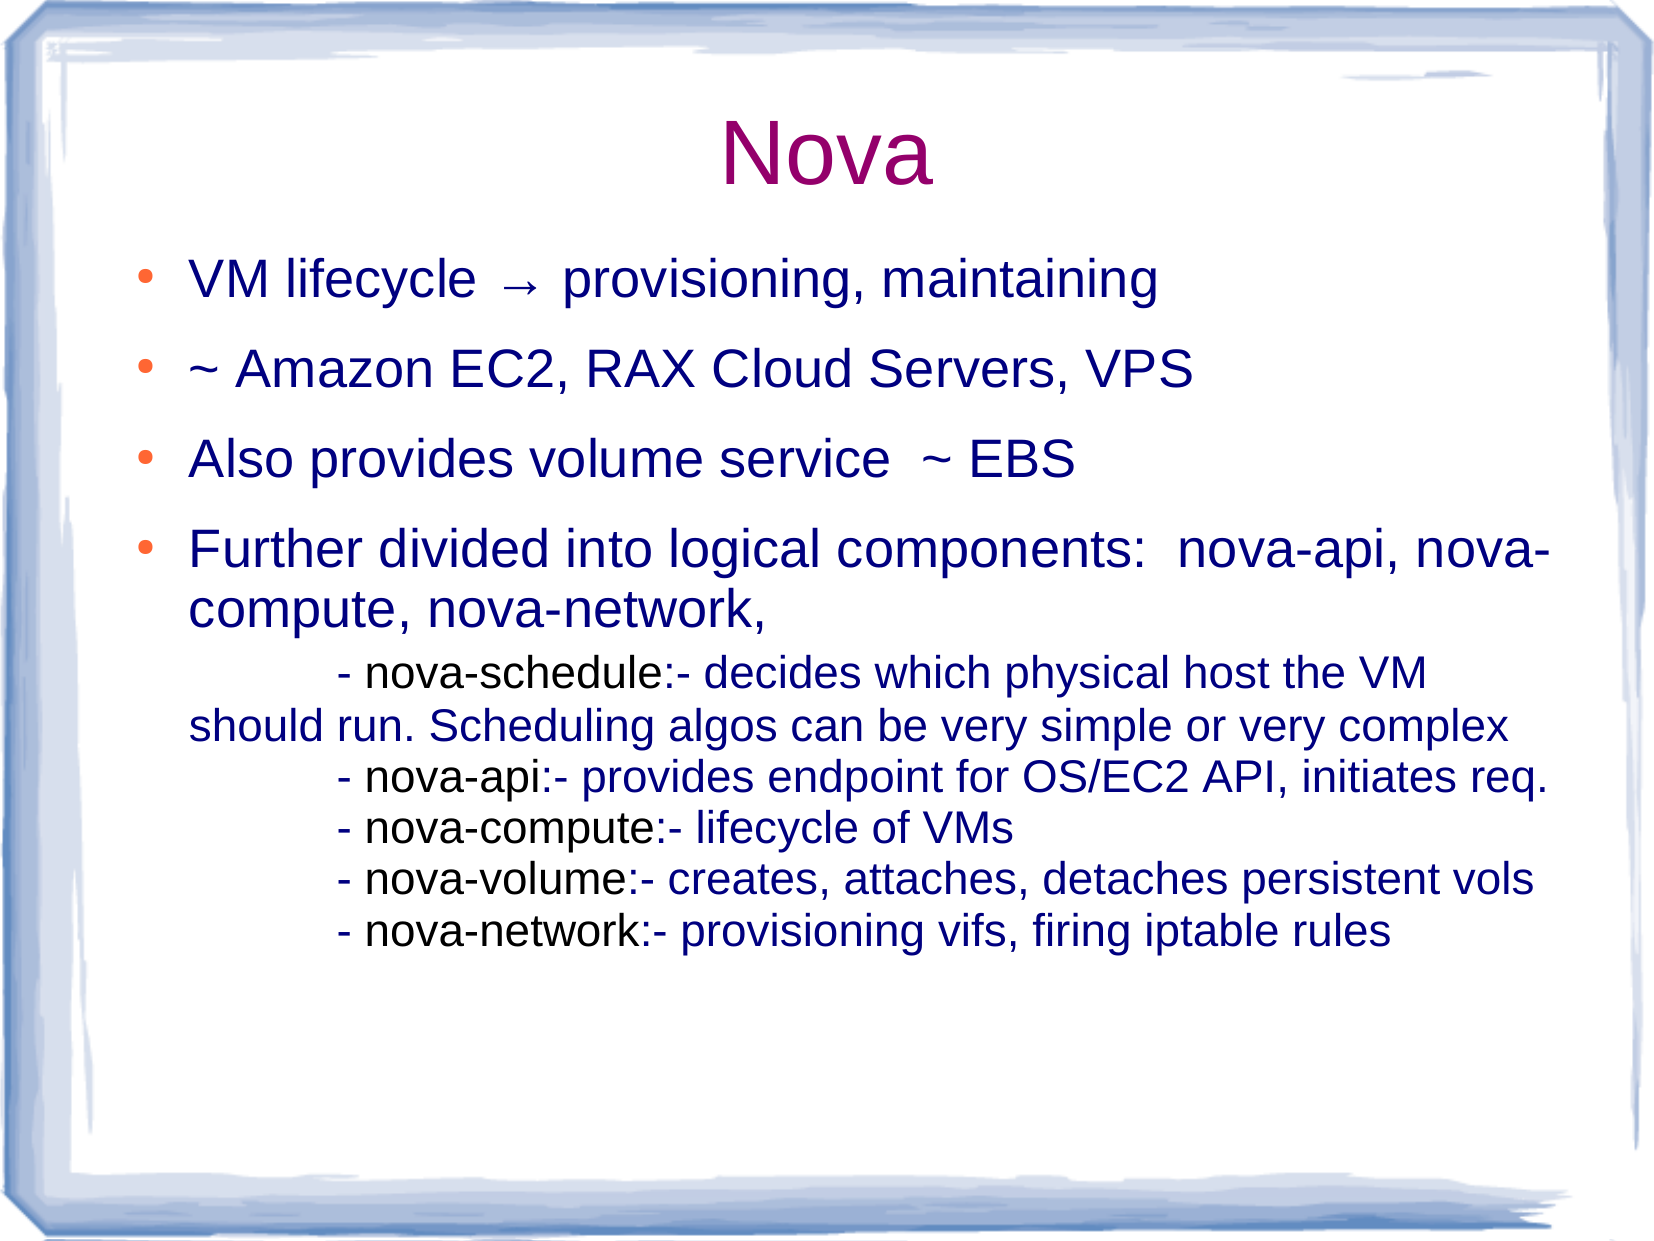

# Nova
VM lifecycle → provisioning, maintaining
~ Amazon EC2, RAX Cloud Servers, VPS
Also provides volume service ~ EBS
Further divided into logical components: nova-api, nova-compute, nova-network,
		- nova-schedule:- decides which physical host the VM should run. Scheduling algos can be very simple or very complex
		- nova-api:- provides endpoint for OS/EC2 API, initiates req.
		- nova-compute:- lifecycle of VMs
		- nova-volume:- creates, attaches, detaches persistent vols
		- nova-network:- provisioning vifs, firing iptable rules